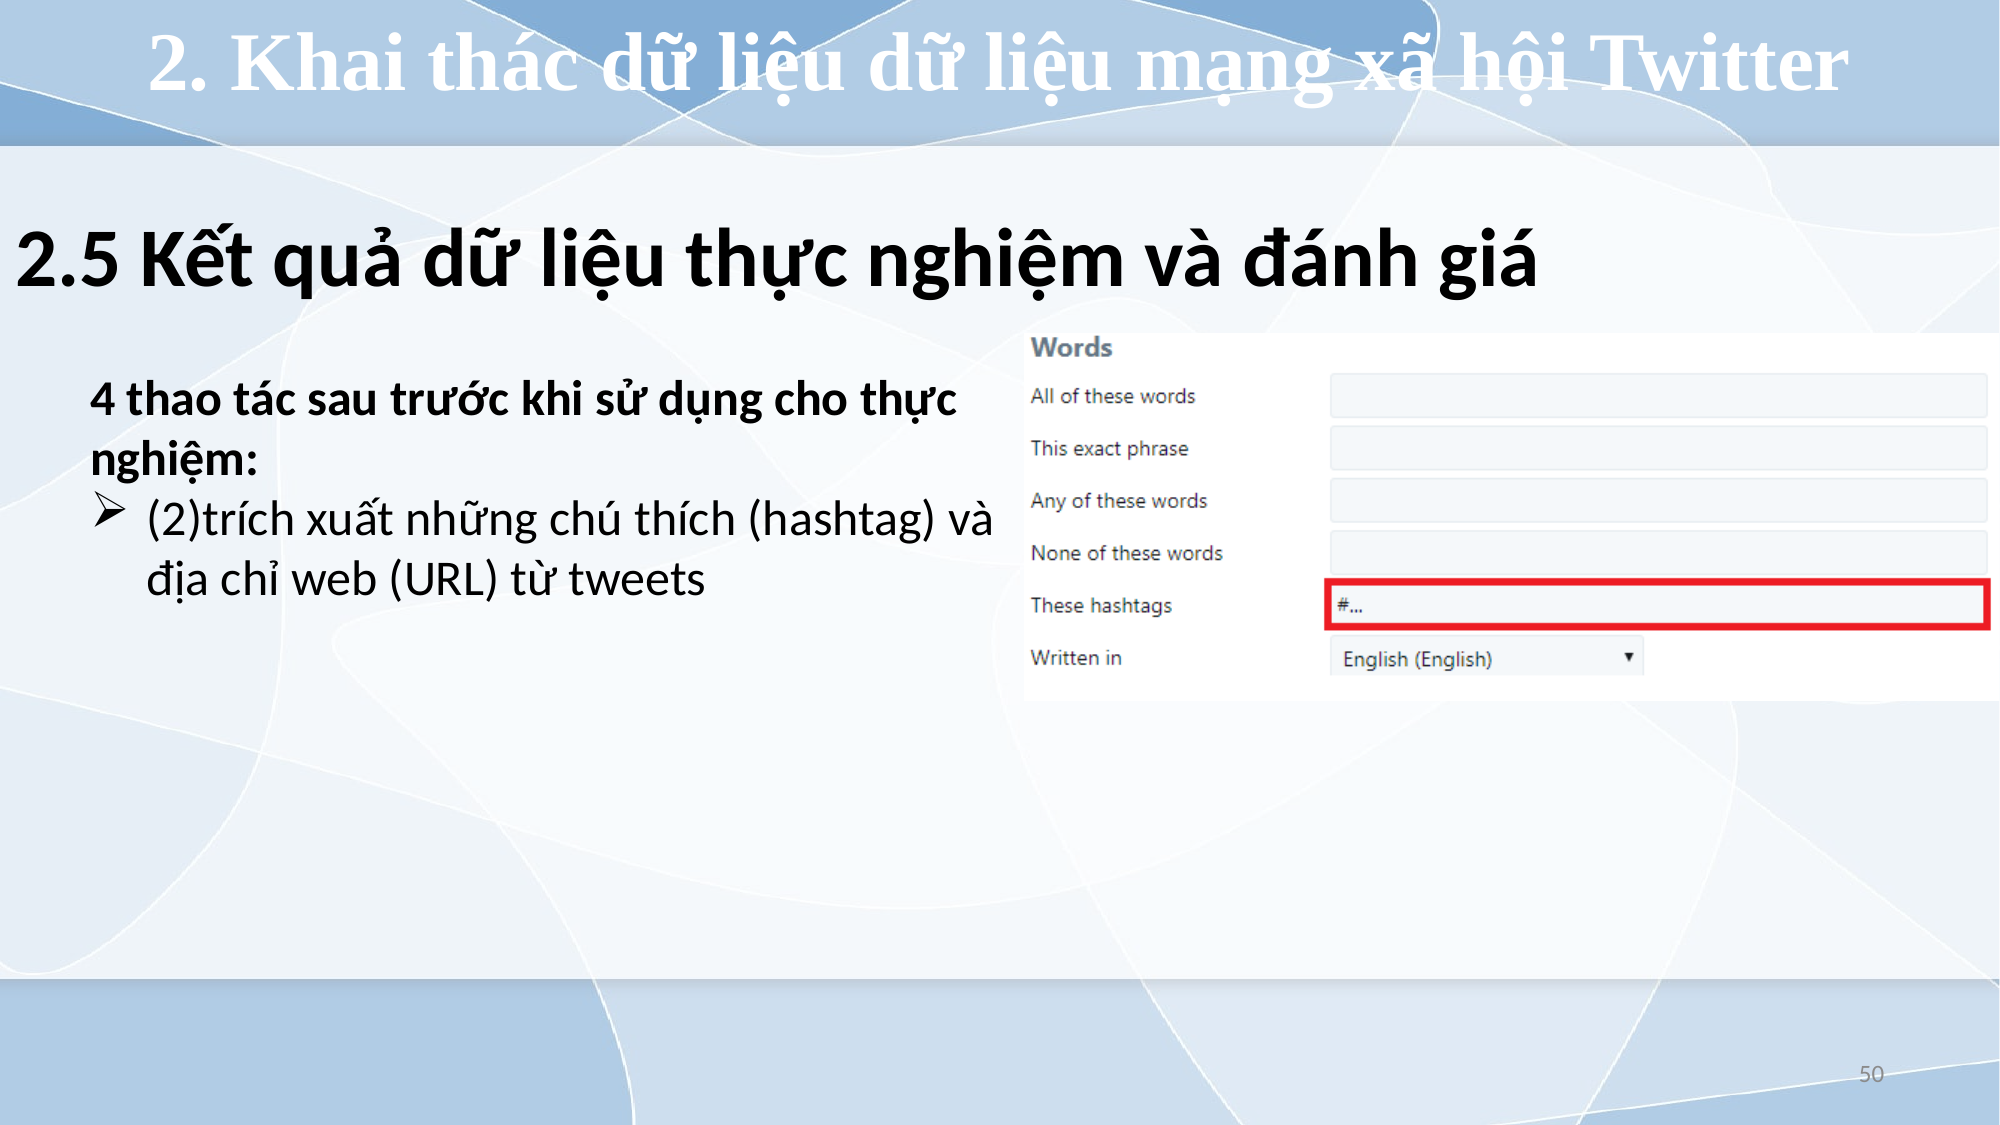

2. Khai thác dữ liệu dữ liệu mạng xã hội Twitter
# 2.5 Kết quả dữ liệu thực nghiệm và đánh giá
4 thao tác sau trước khi sử dụng cho thực nghiệm:
(2)trích xuất những chú thích (hashtag) và địa chỉ web (URL) từ tweets